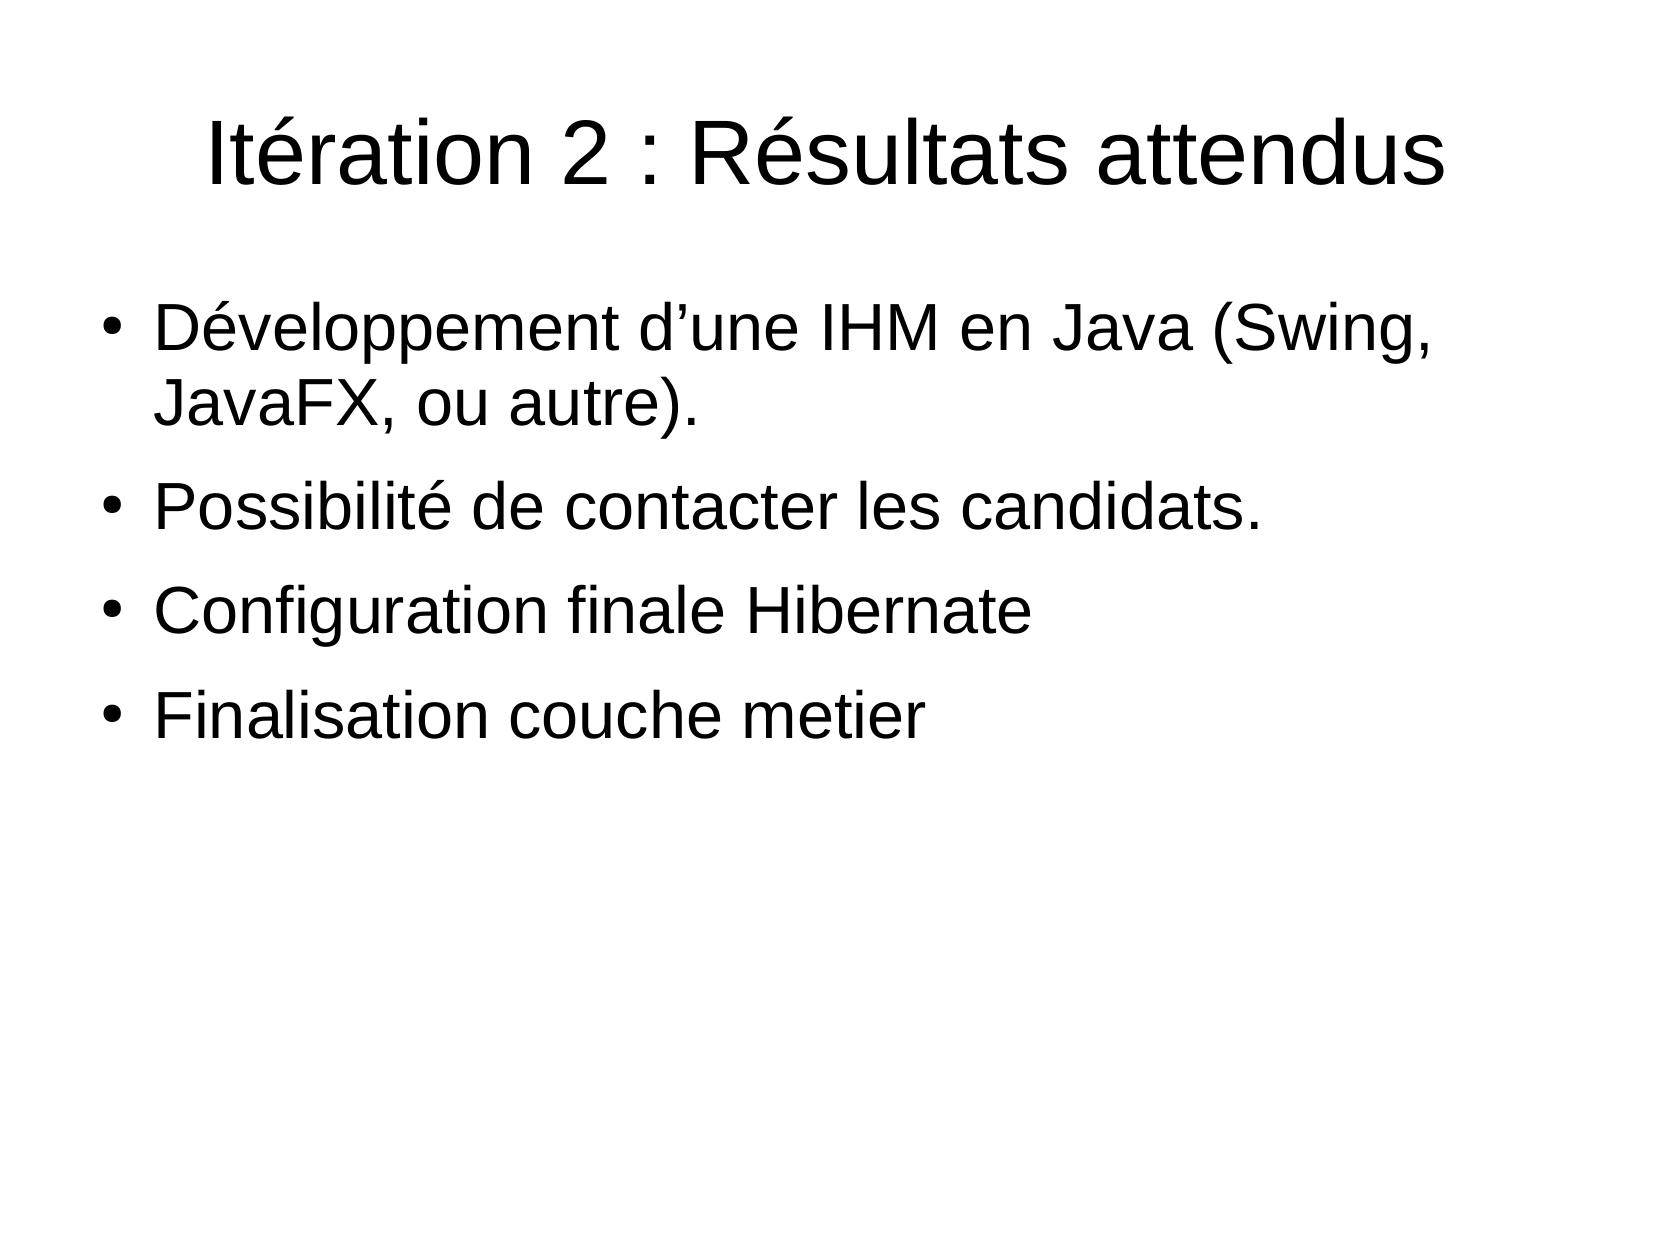

# Itération 2 : Résultats attendus
Développement d’une IHM en Java (Swing, JavaFX, ou autre).
Possibilité de contacter les candidats.
Configuration finale Hibernate
Finalisation couche metier